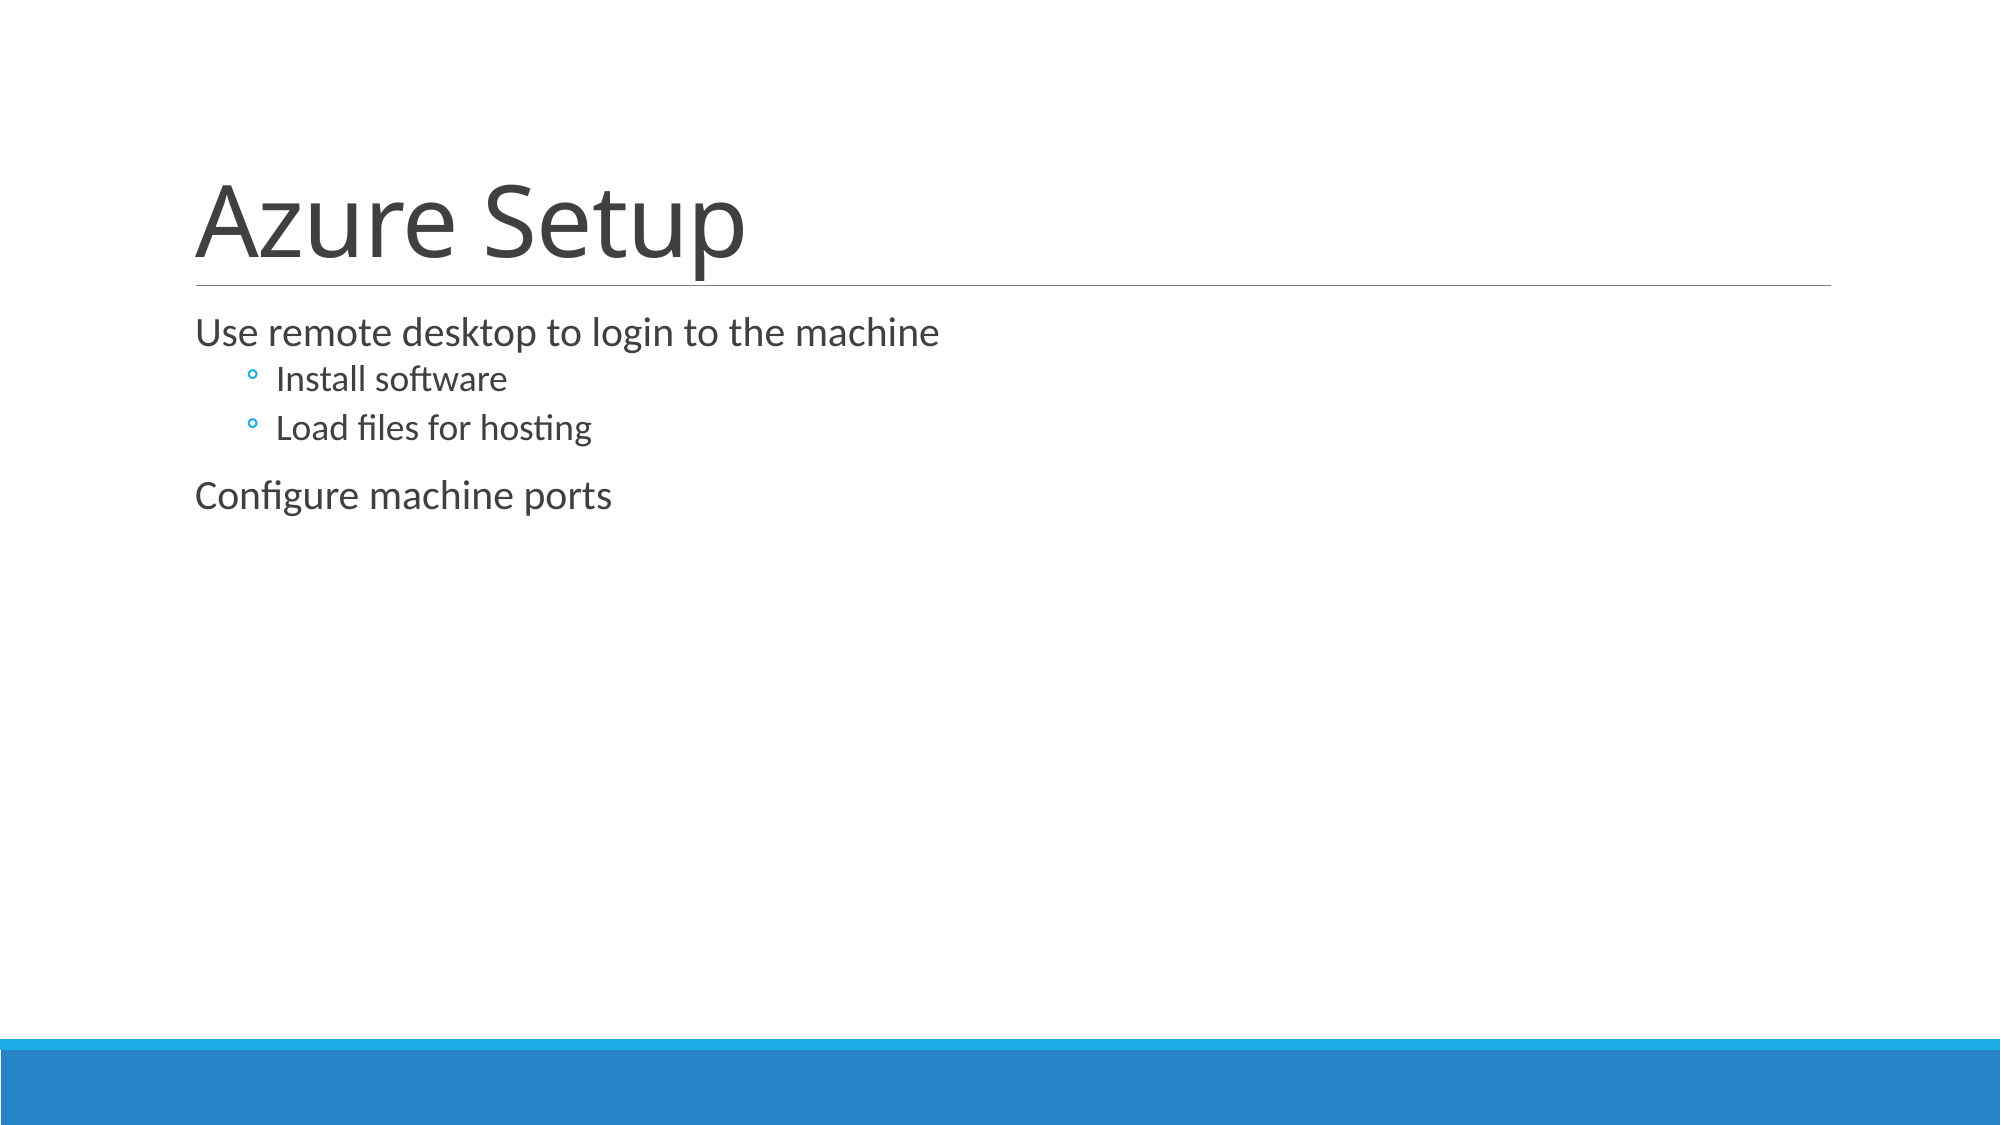

# Azure Setup
Use remote desktop to login to the machine
Install software
Load files for hosting
Configure machine ports